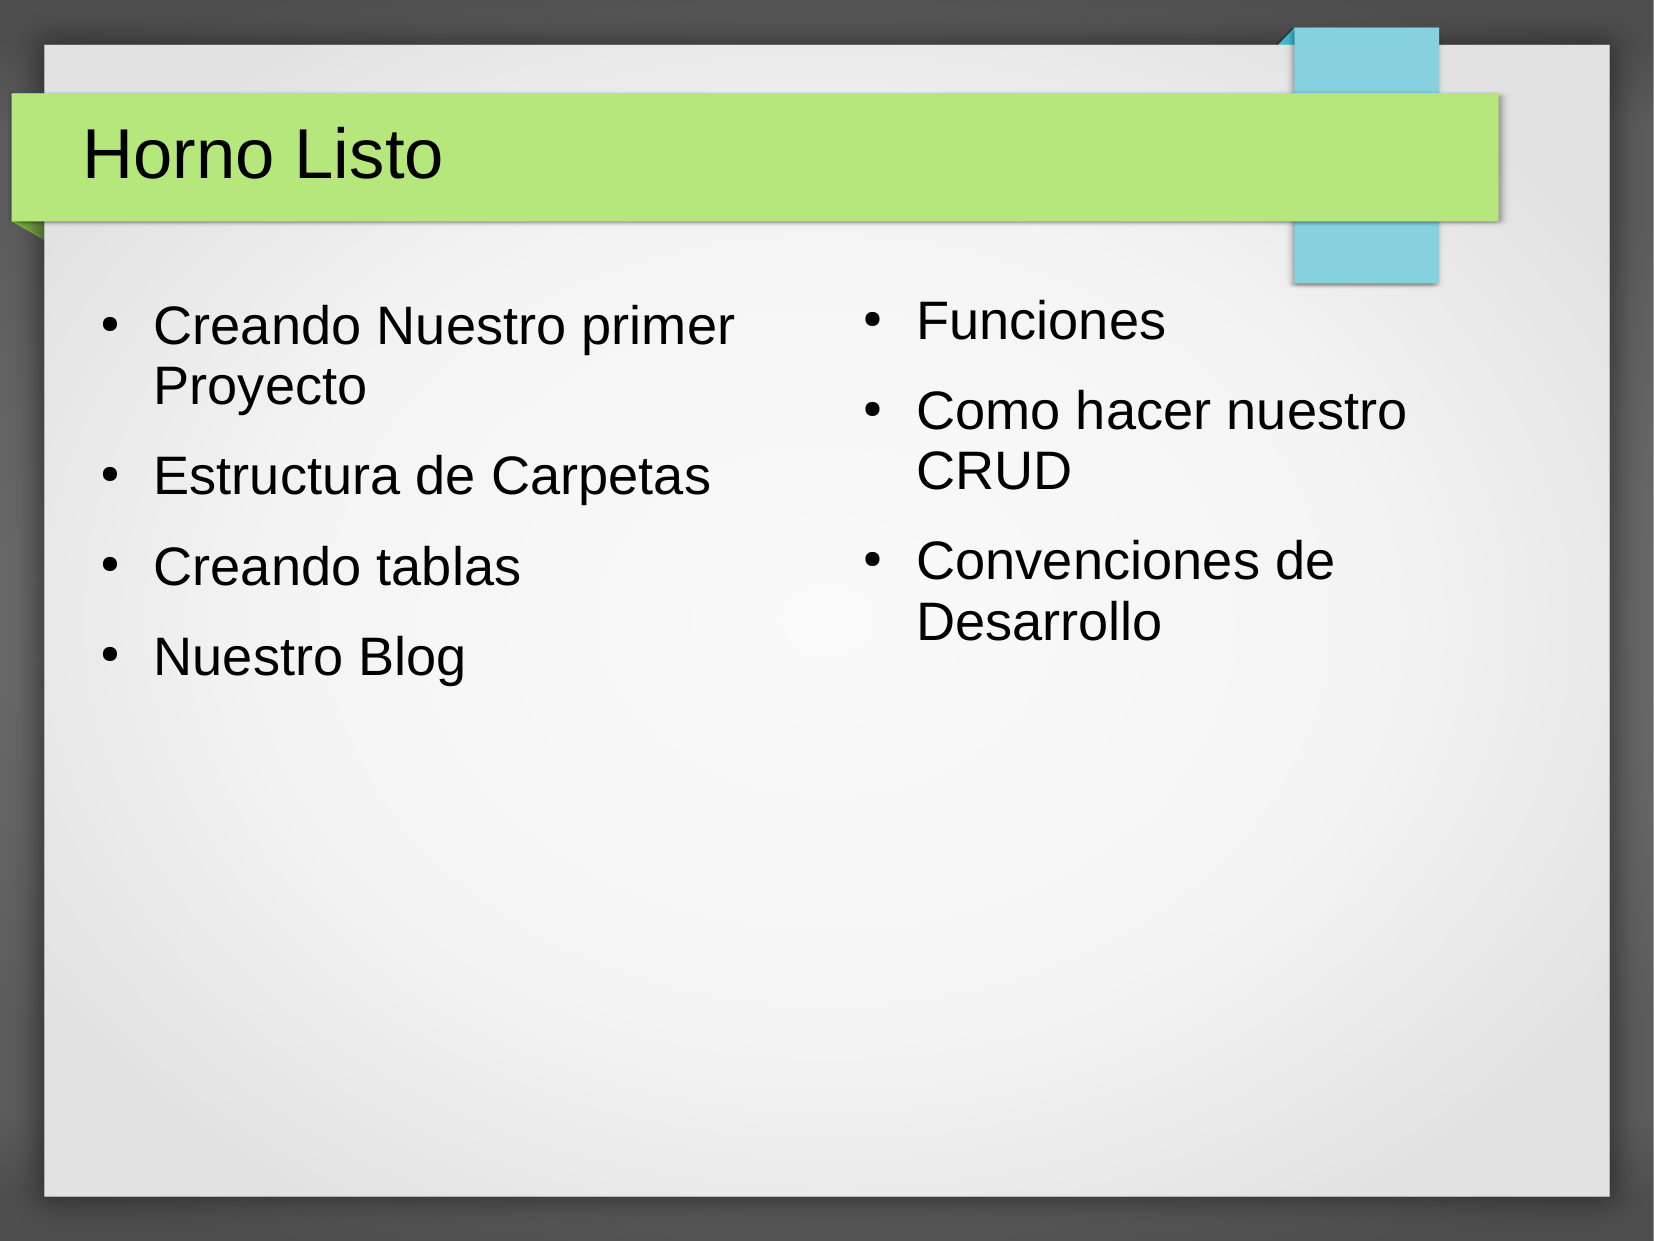

# Horno Listo
Funciones
Como hacer nuestro CRUD
Convenciones de Desarrollo
Creando Nuestro primer Proyecto
Estructura de Carpetas
Creando tablas
Nuestro Blog